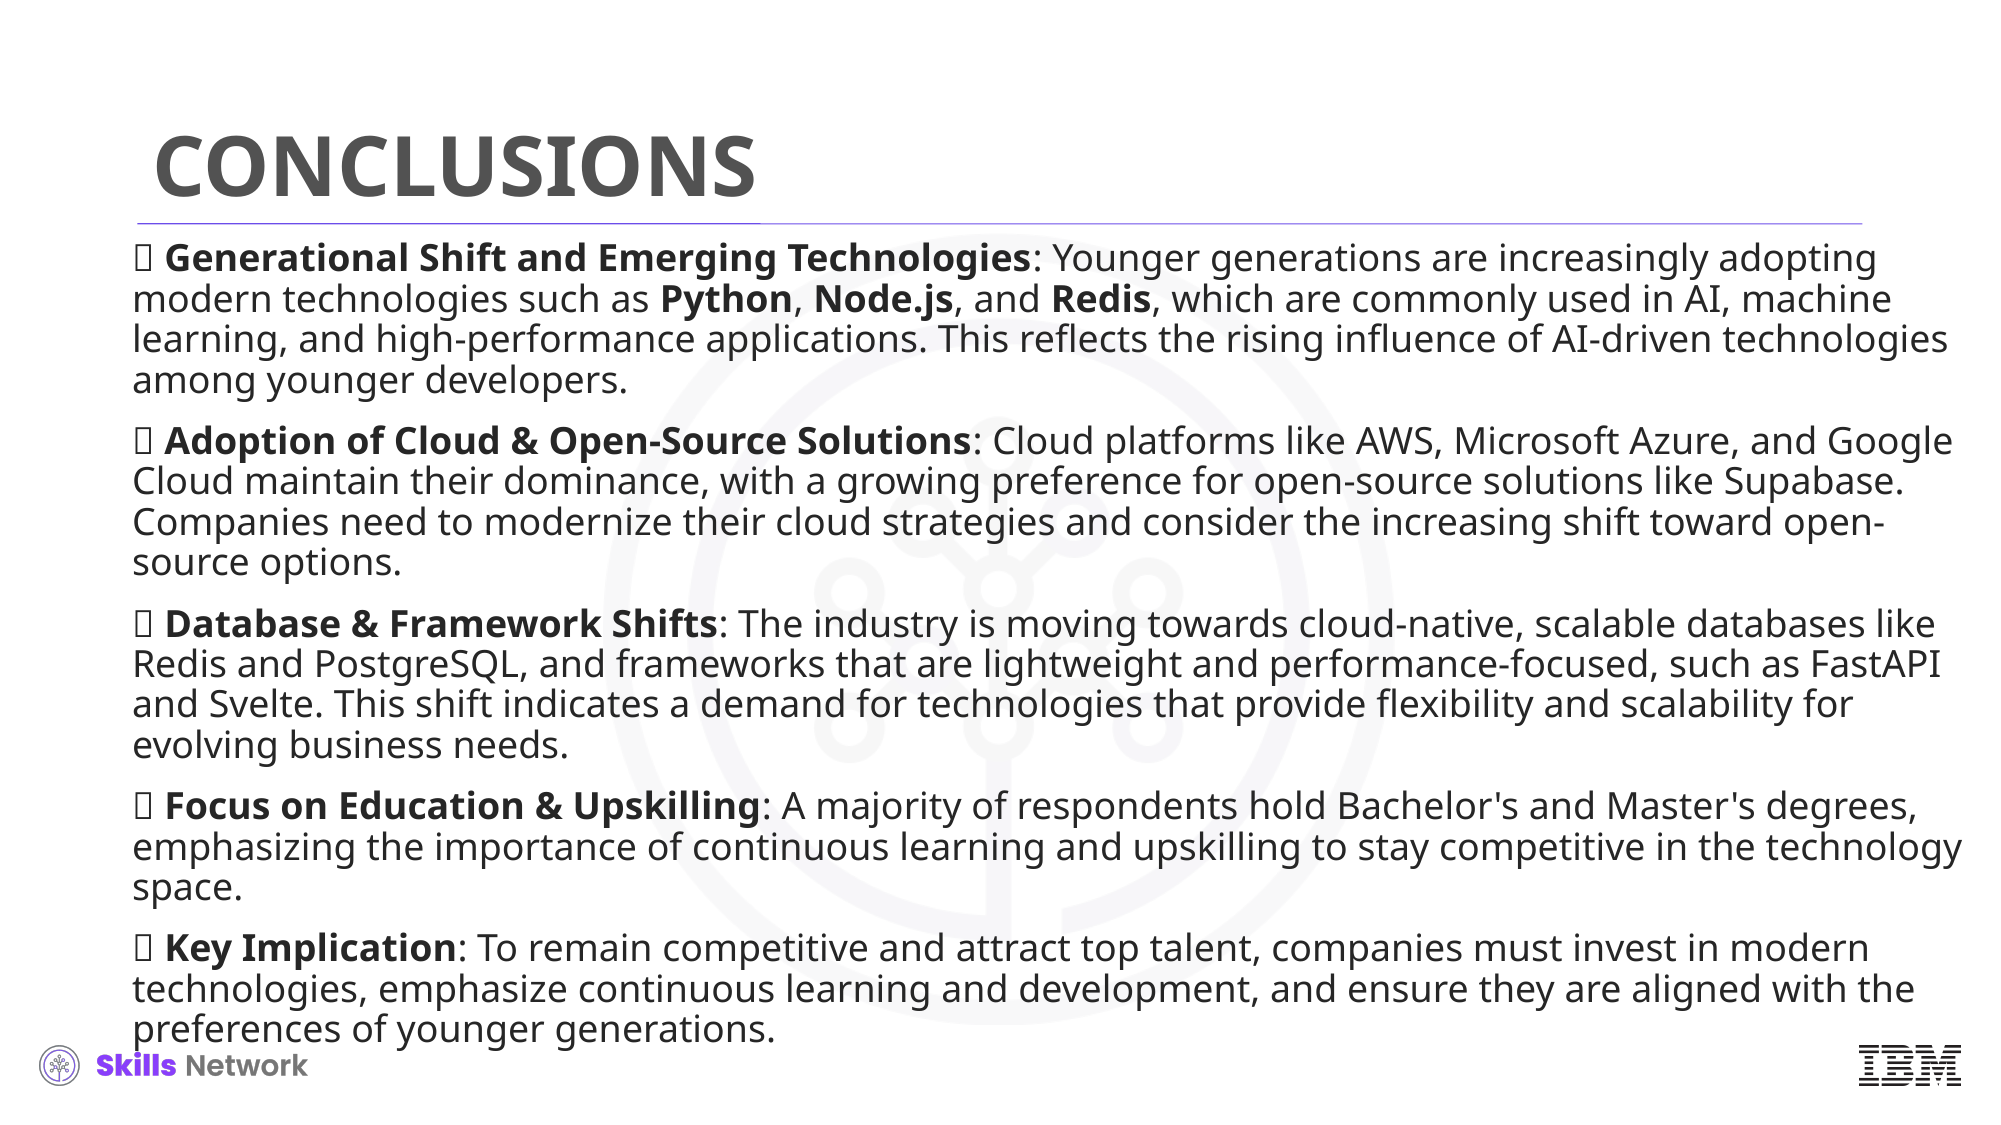

# CONCLUSIONS
🔹 Generational Shift and Emerging Technologies: Younger generations are increasingly adopting modern technologies such as Python, Node.js, and Redis, which are commonly used in AI, machine learning, and high-performance applications. This reflects the rising influence of AI-driven technologies among younger developers.
🔹 Adoption of Cloud & Open-Source Solutions: Cloud platforms like AWS, Microsoft Azure, and Google Cloud maintain their dominance, with a growing preference for open-source solutions like Supabase. Companies need to modernize their cloud strategies and consider the increasing shift toward open-source options.
🔹 Database & Framework Shifts: The industry is moving towards cloud-native, scalable databases like Redis and PostgreSQL, and frameworks that are lightweight and performance-focused, such as FastAPI and Svelte. This shift indicates a demand for technologies that provide flexibility and scalability for evolving business needs.
🔹 Focus on Education & Upskilling: A majority of respondents hold Bachelor's and Master's degrees, emphasizing the importance of continuous learning and upskilling to stay competitive in the technology space.
🔹 Key Implication: To remain competitive and attract top talent, companies must invest in modern technologies, emphasize continuous learning and development, and ensure they are aligned with the preferences of younger generations.